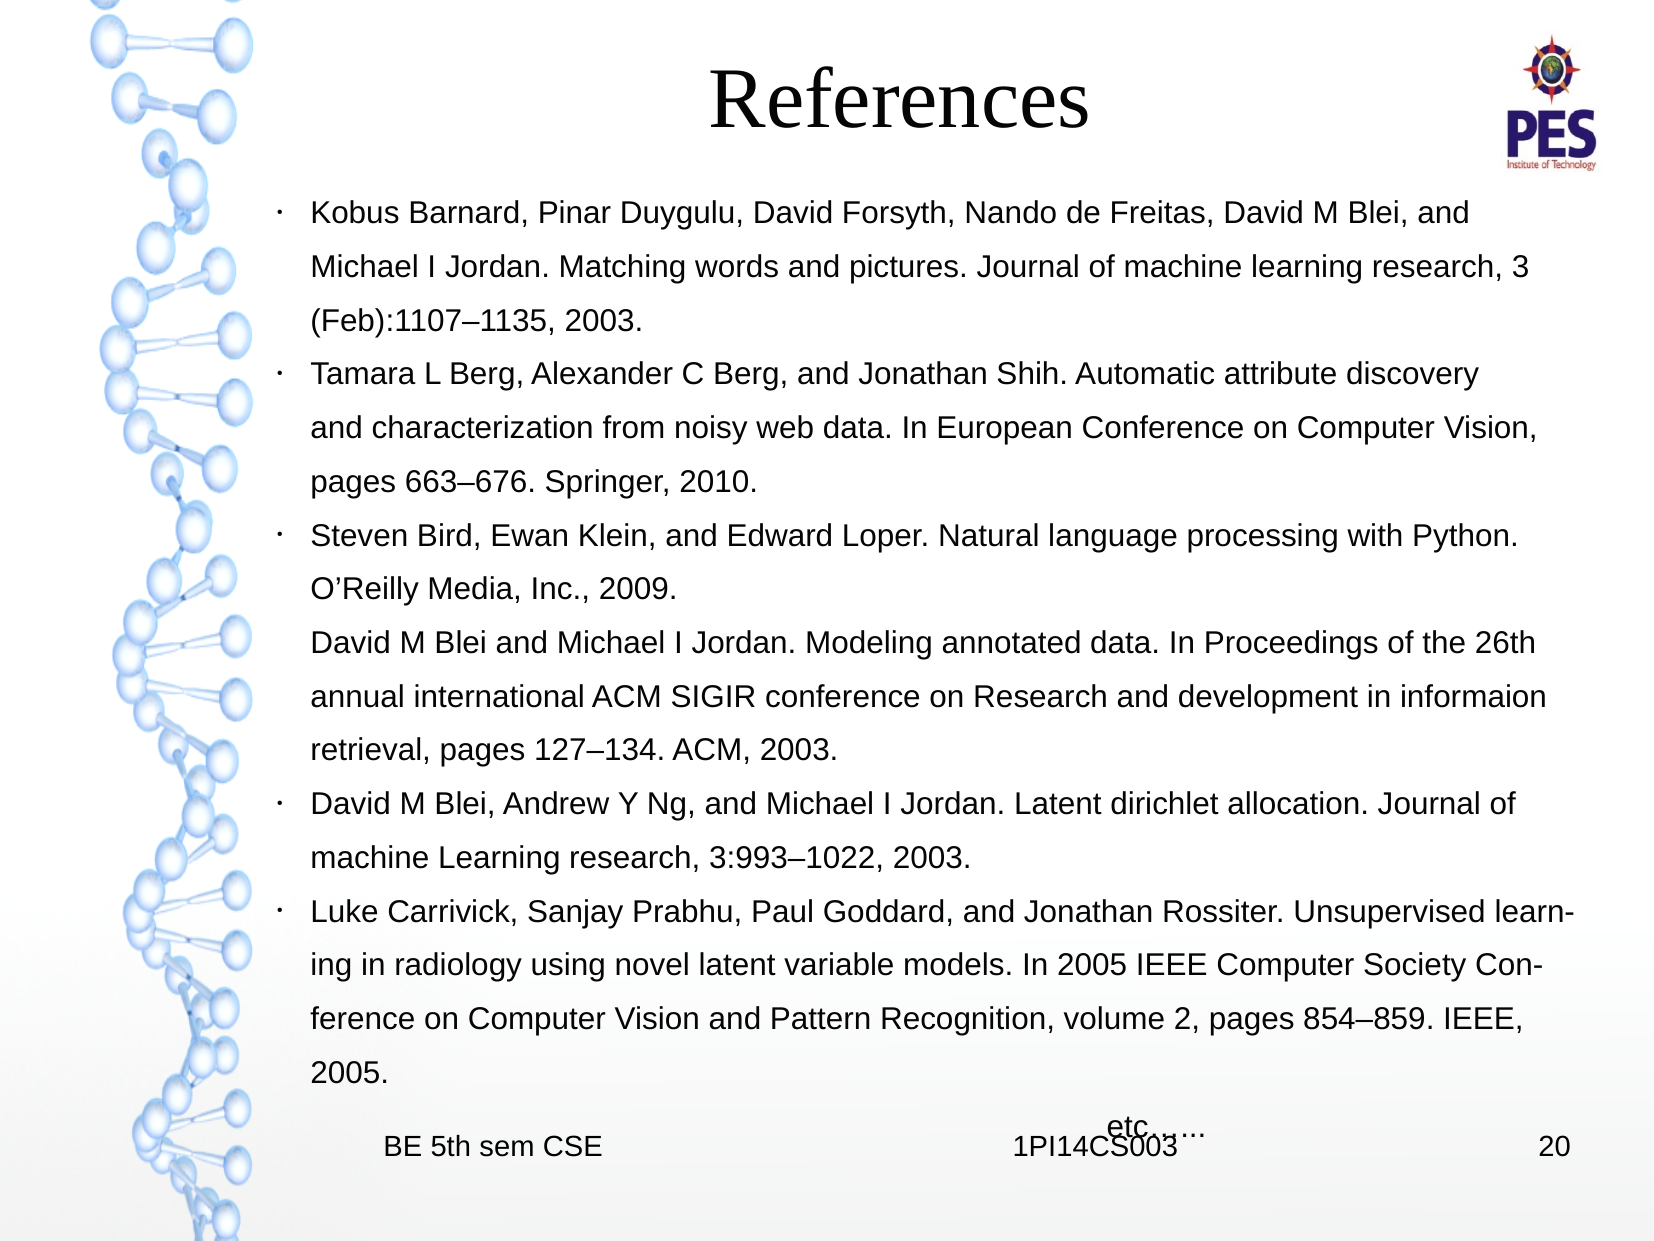

# References
Kobus Barnard, Pinar Duygulu, David Forsyth, Nando de Freitas, David M Blei, and
Michael I Jordan. Matching words and pictures. Journal of machine learning research, 3
(Feb):1107–1135, 2003.
Tamara L Berg, Alexander C Berg, and Jonathan Shih. Automatic attribute discovery
and characterization from noisy web data. In European Conference on Computer Vision,
pages 663–676. Springer, 2010.
Steven Bird, Ewan Klein, and Edward Loper. Natural language processing with Python.
O’Reilly Media, Inc., 2009.
David M Blei and Michael I Jordan. Modeling annotated data. In Proceedings of the 26th
annual international ACM SIGIR conference on Research and development in informaion
retrieval, pages 127–134. ACM, 2003.
David M Blei, Andrew Y Ng, and Michael I Jordan. Latent dirichlet allocation. Journal of
machine Learning research, 3:993–1022, 2003.
Luke Carrivick, Sanjay Prabhu, Paul Goddard, and Jonathan Rossiter. Unsupervised learn-
ing in radiology using novel latent variable models. In 2005 IEEE Computer Society Con-
ference on Computer Vision and Pattern Recognition, volume 2, pages 854–859. IEEE,
2005.
 etc…...
 BE 5th sem CSE
1PI14CS003
20